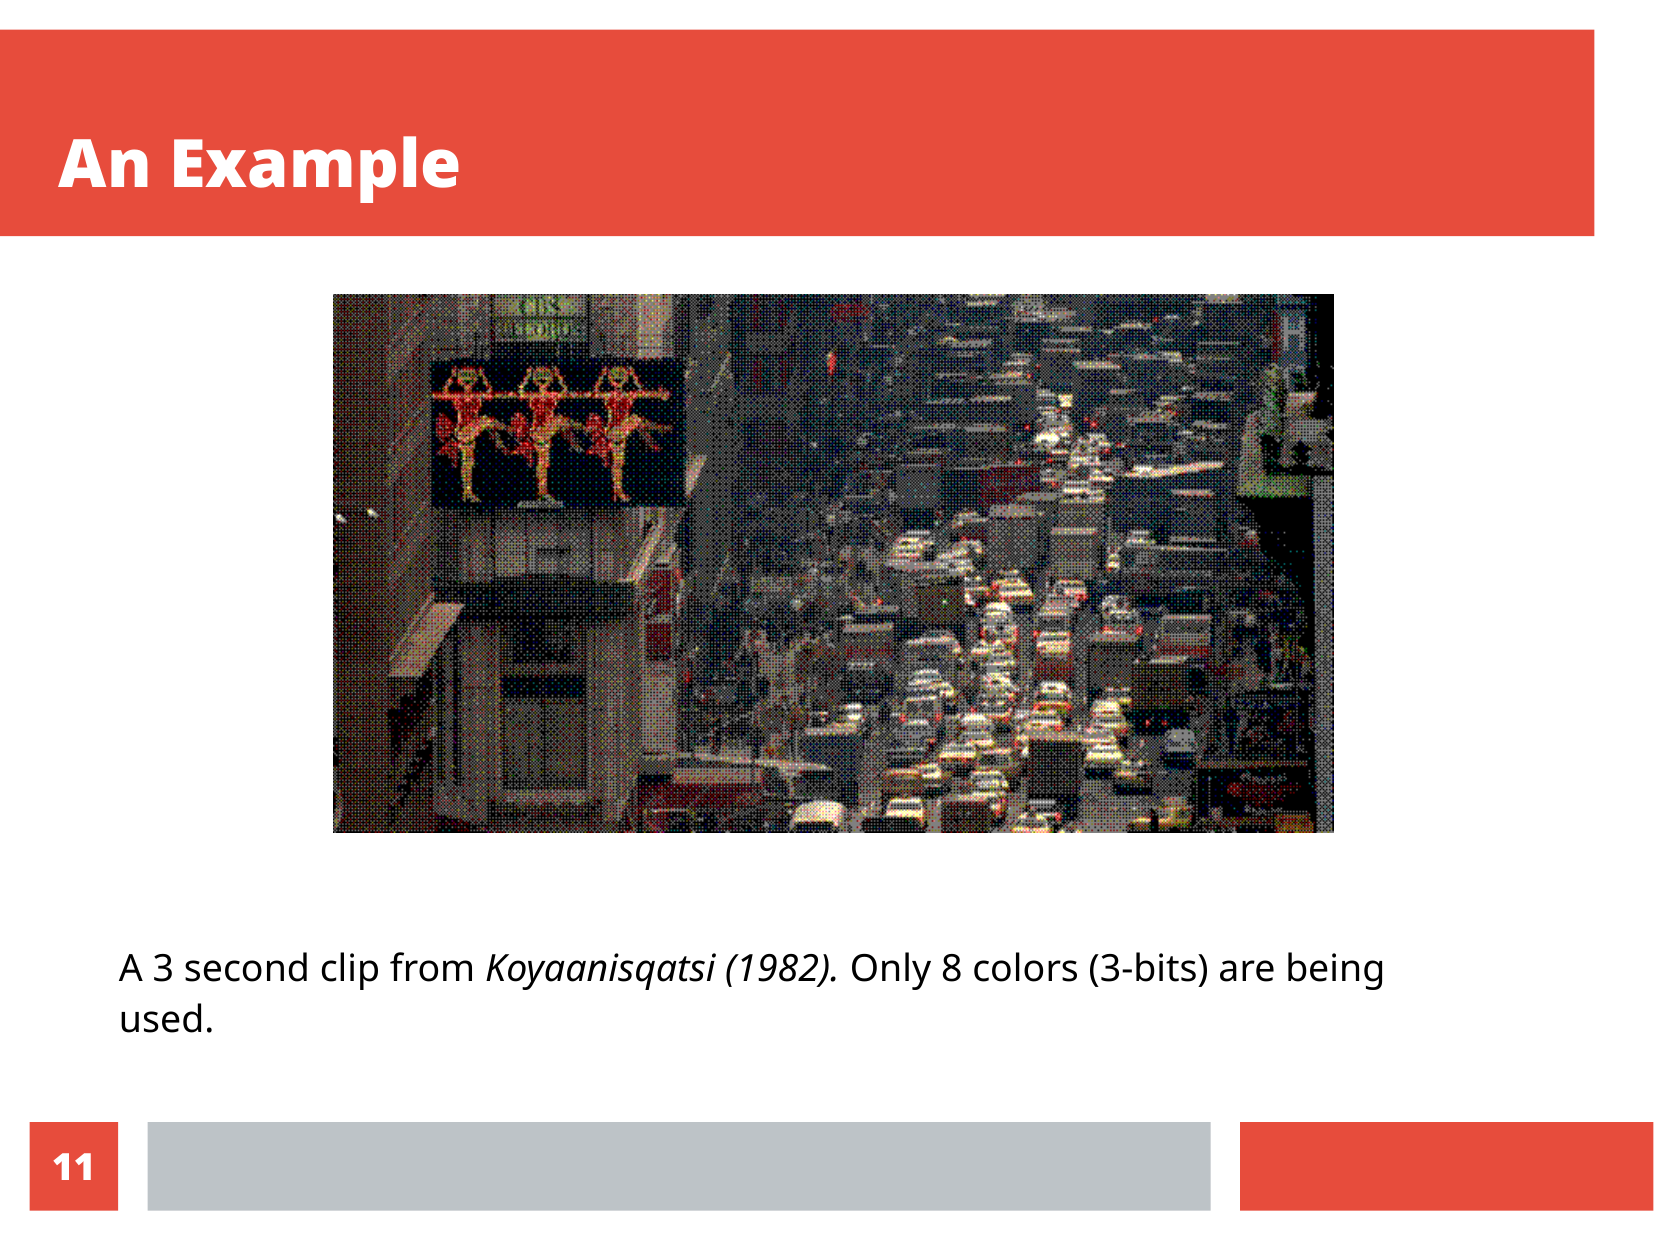

# An Example
A 3 second clip from Koyaanisqatsi (1982). Only 8 colors (3-bits) are being used.
11